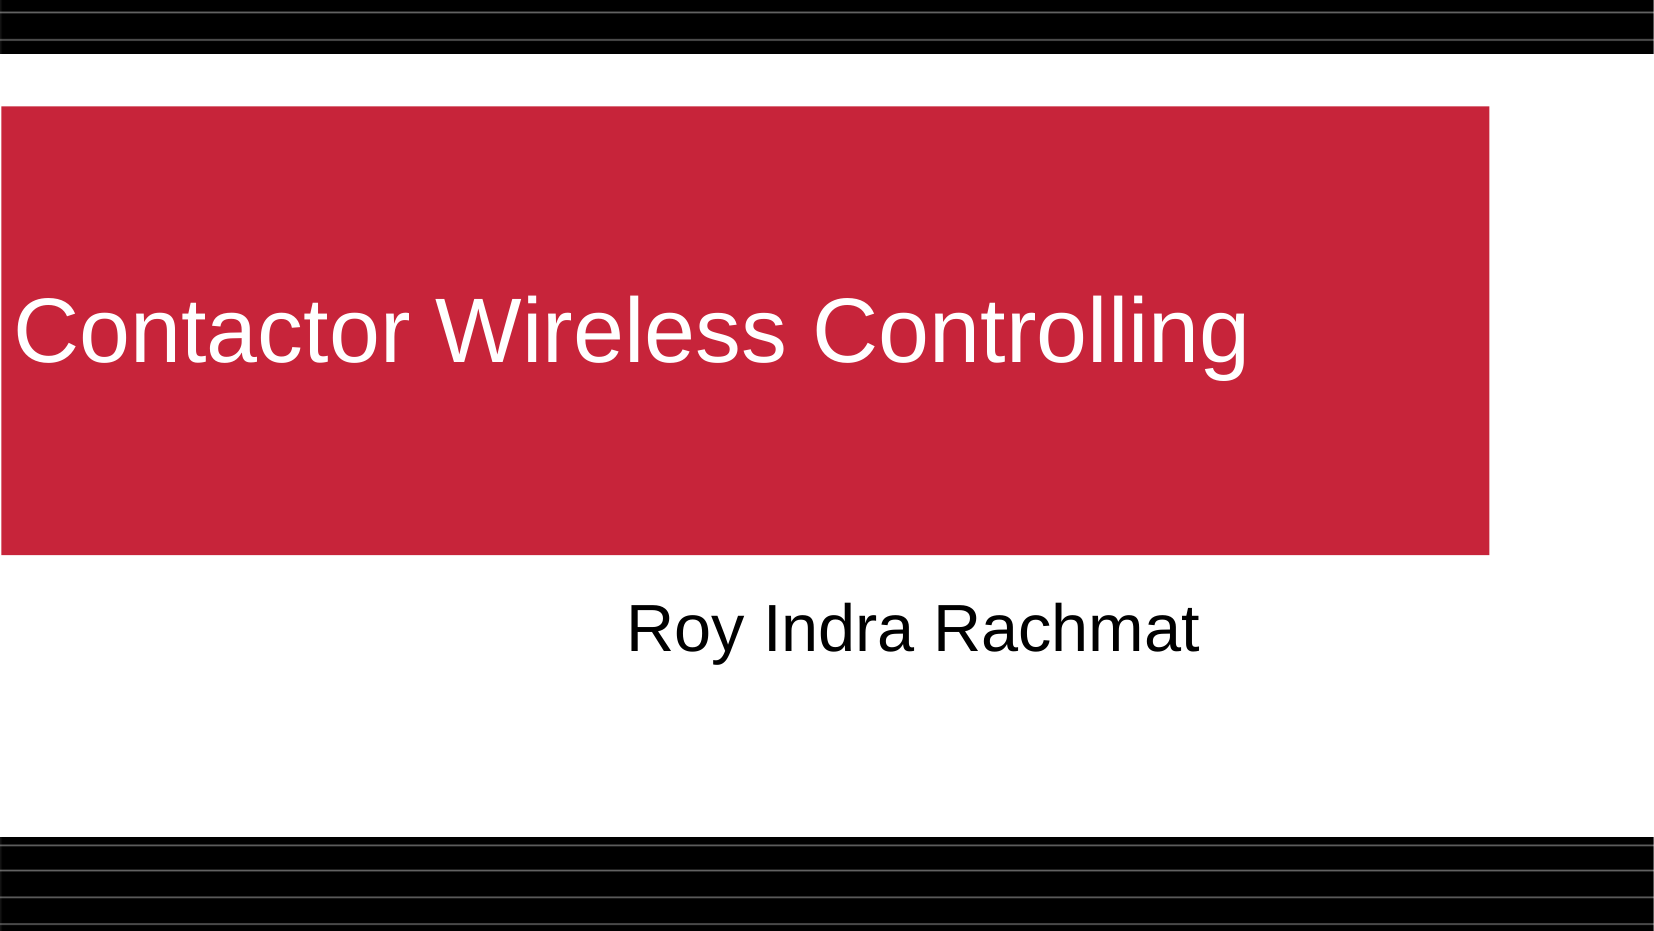

# Contactor Wireless Controlling
Roy Indra Rachmat